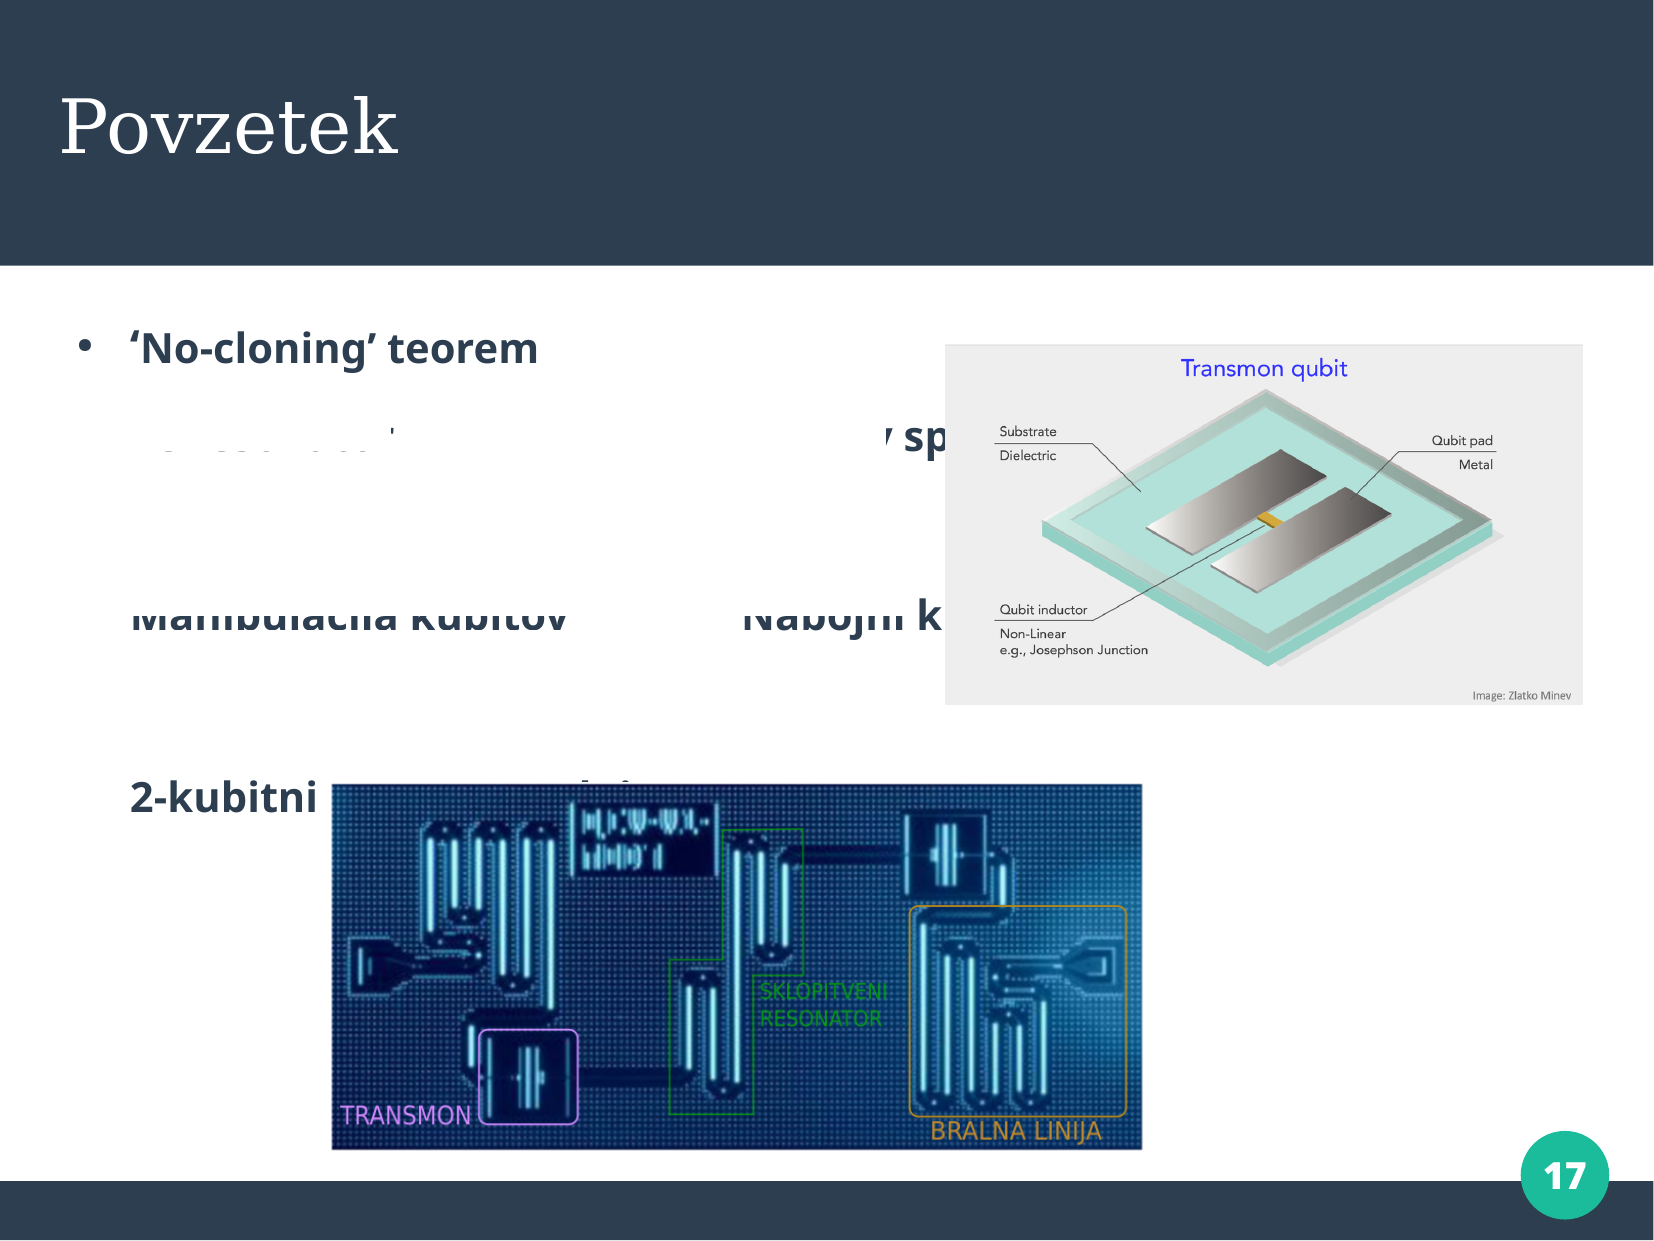

# Povzetek
‘No-cloning’ teorem
LC resonator Josephsonov spoj
Manipulacija kubitov Nabojni kubit
2-kubitni superprevodni procesor
17